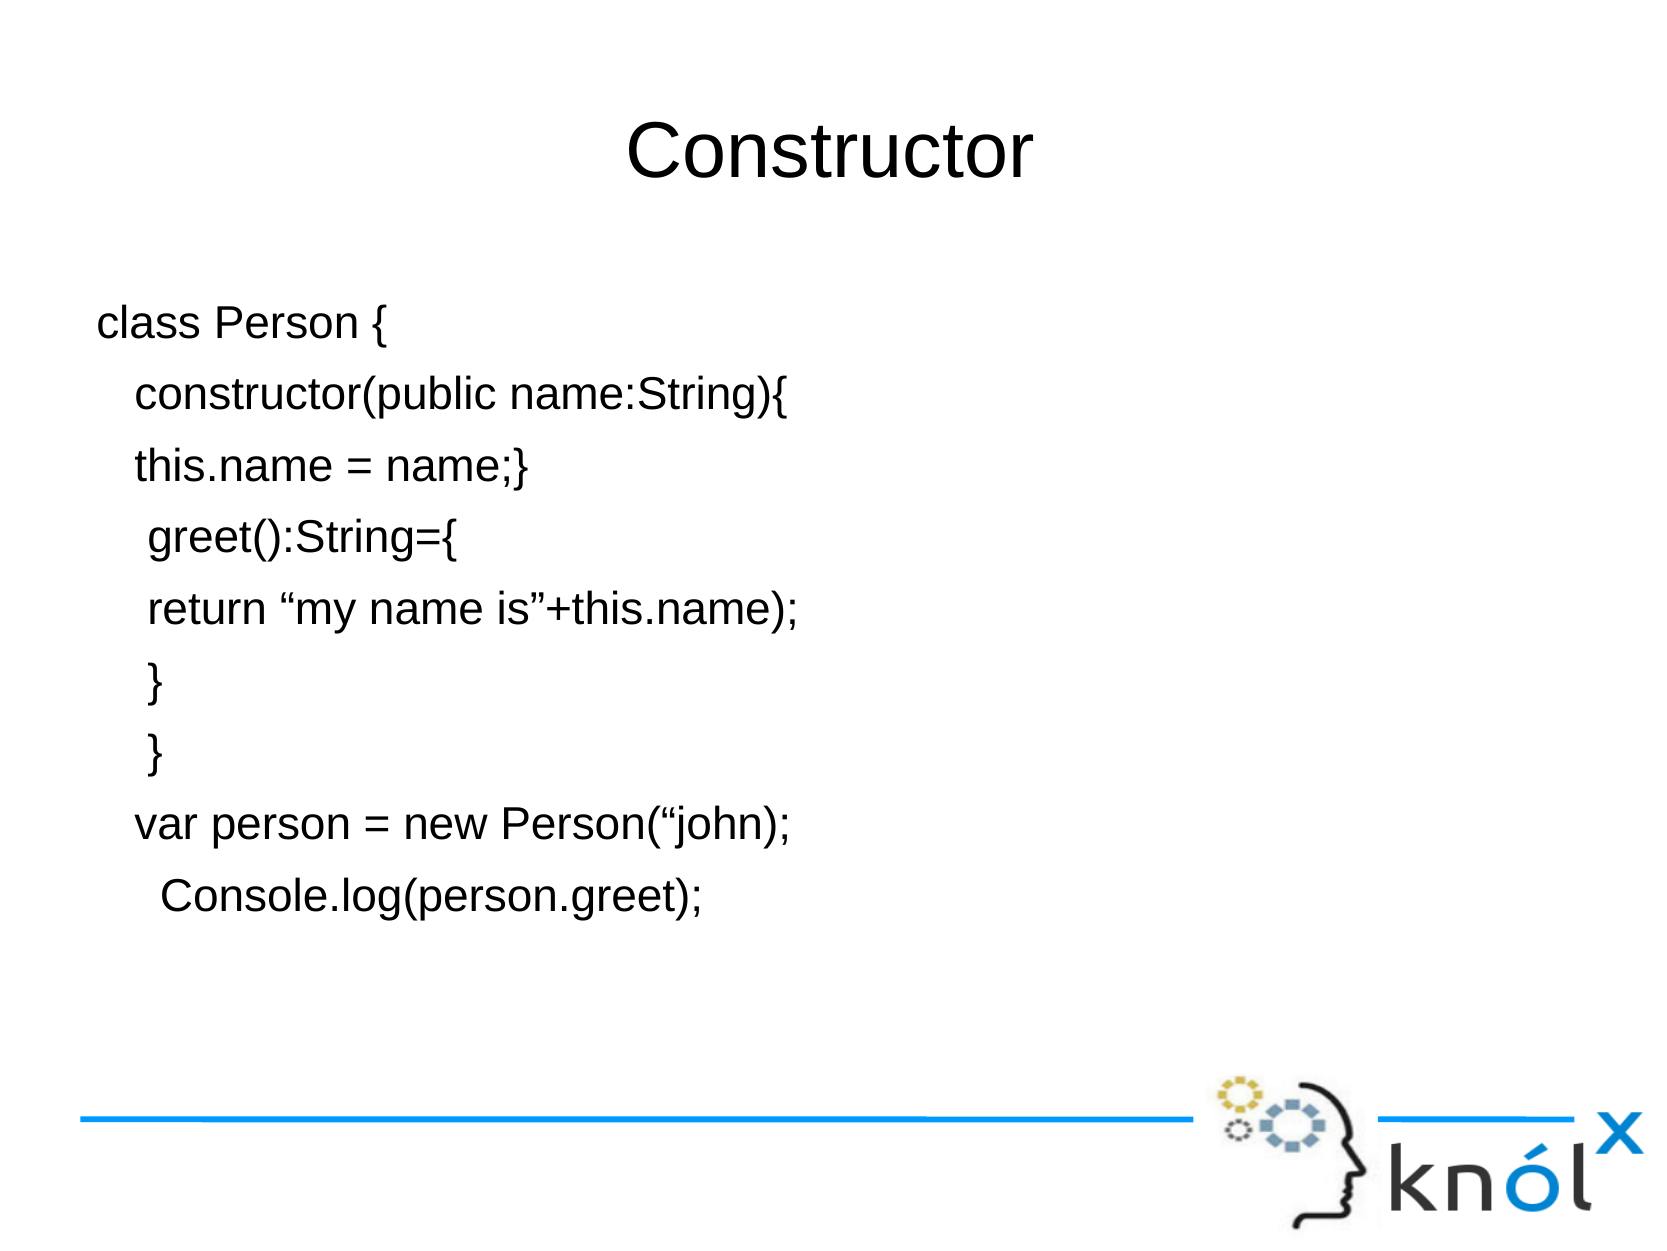

# Constructor
class Person {
 constructor(public name:String){
 this.name = name;}
 greet():String={
 return “my name is”+this.name);
 }
 }
 var person = new Person(“john);
 Console.log(person.greet);